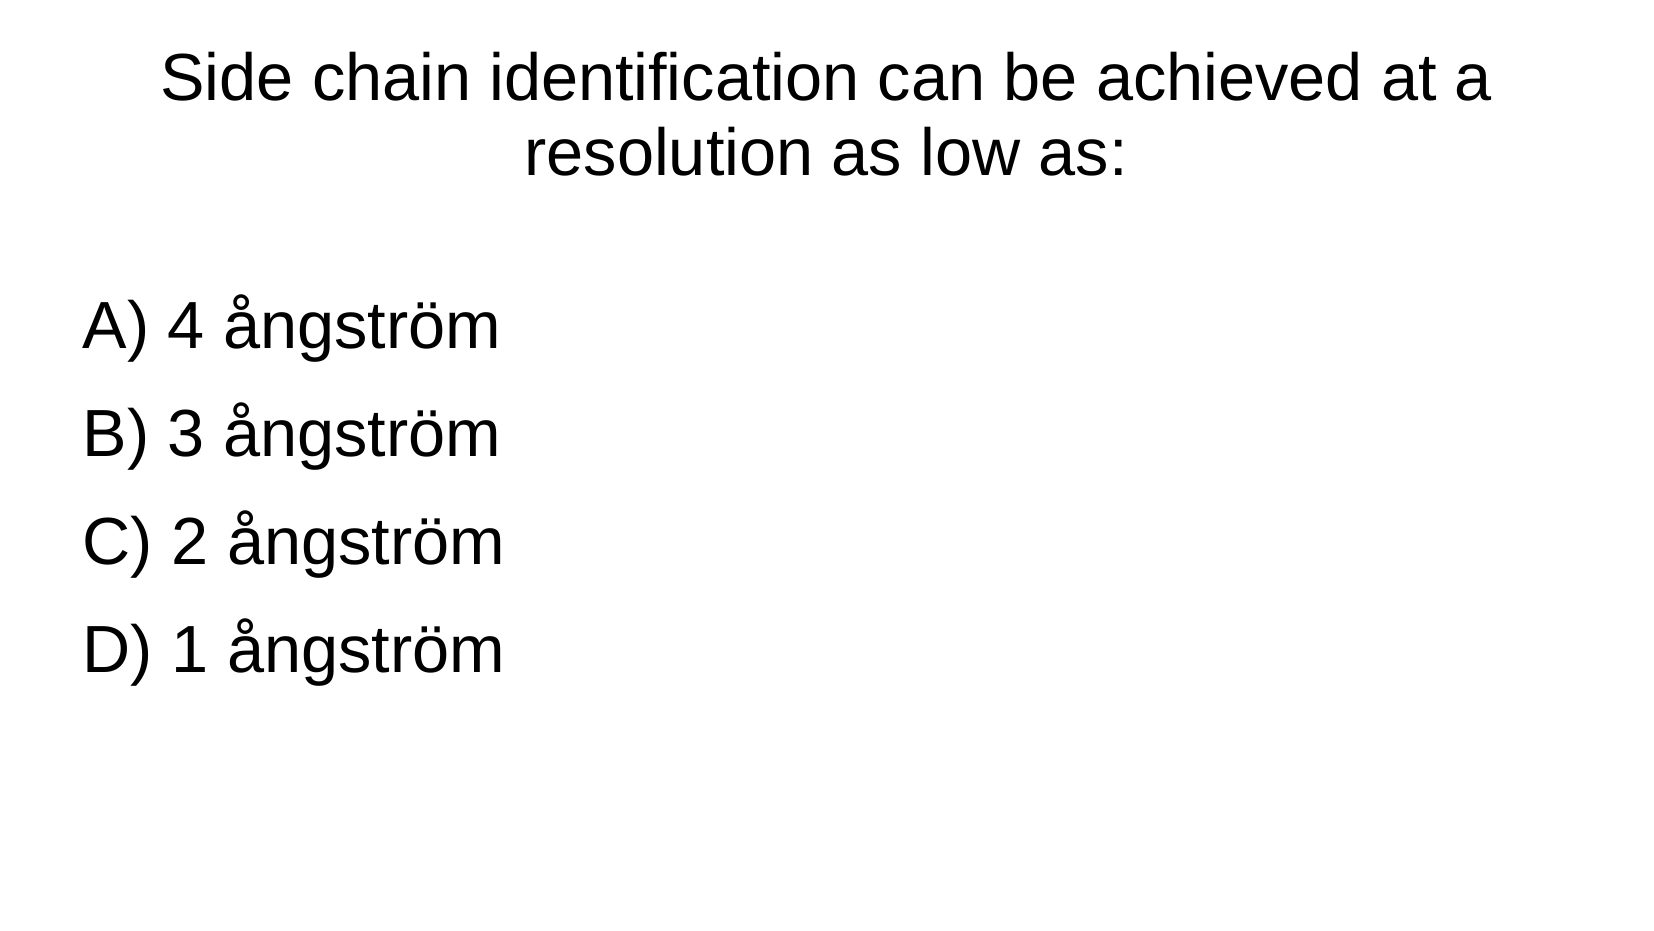

# Side chain identification can be achieved at a resolution as low as:
 4 ångström
 3 ångström
 2 ångström
 1 ångström